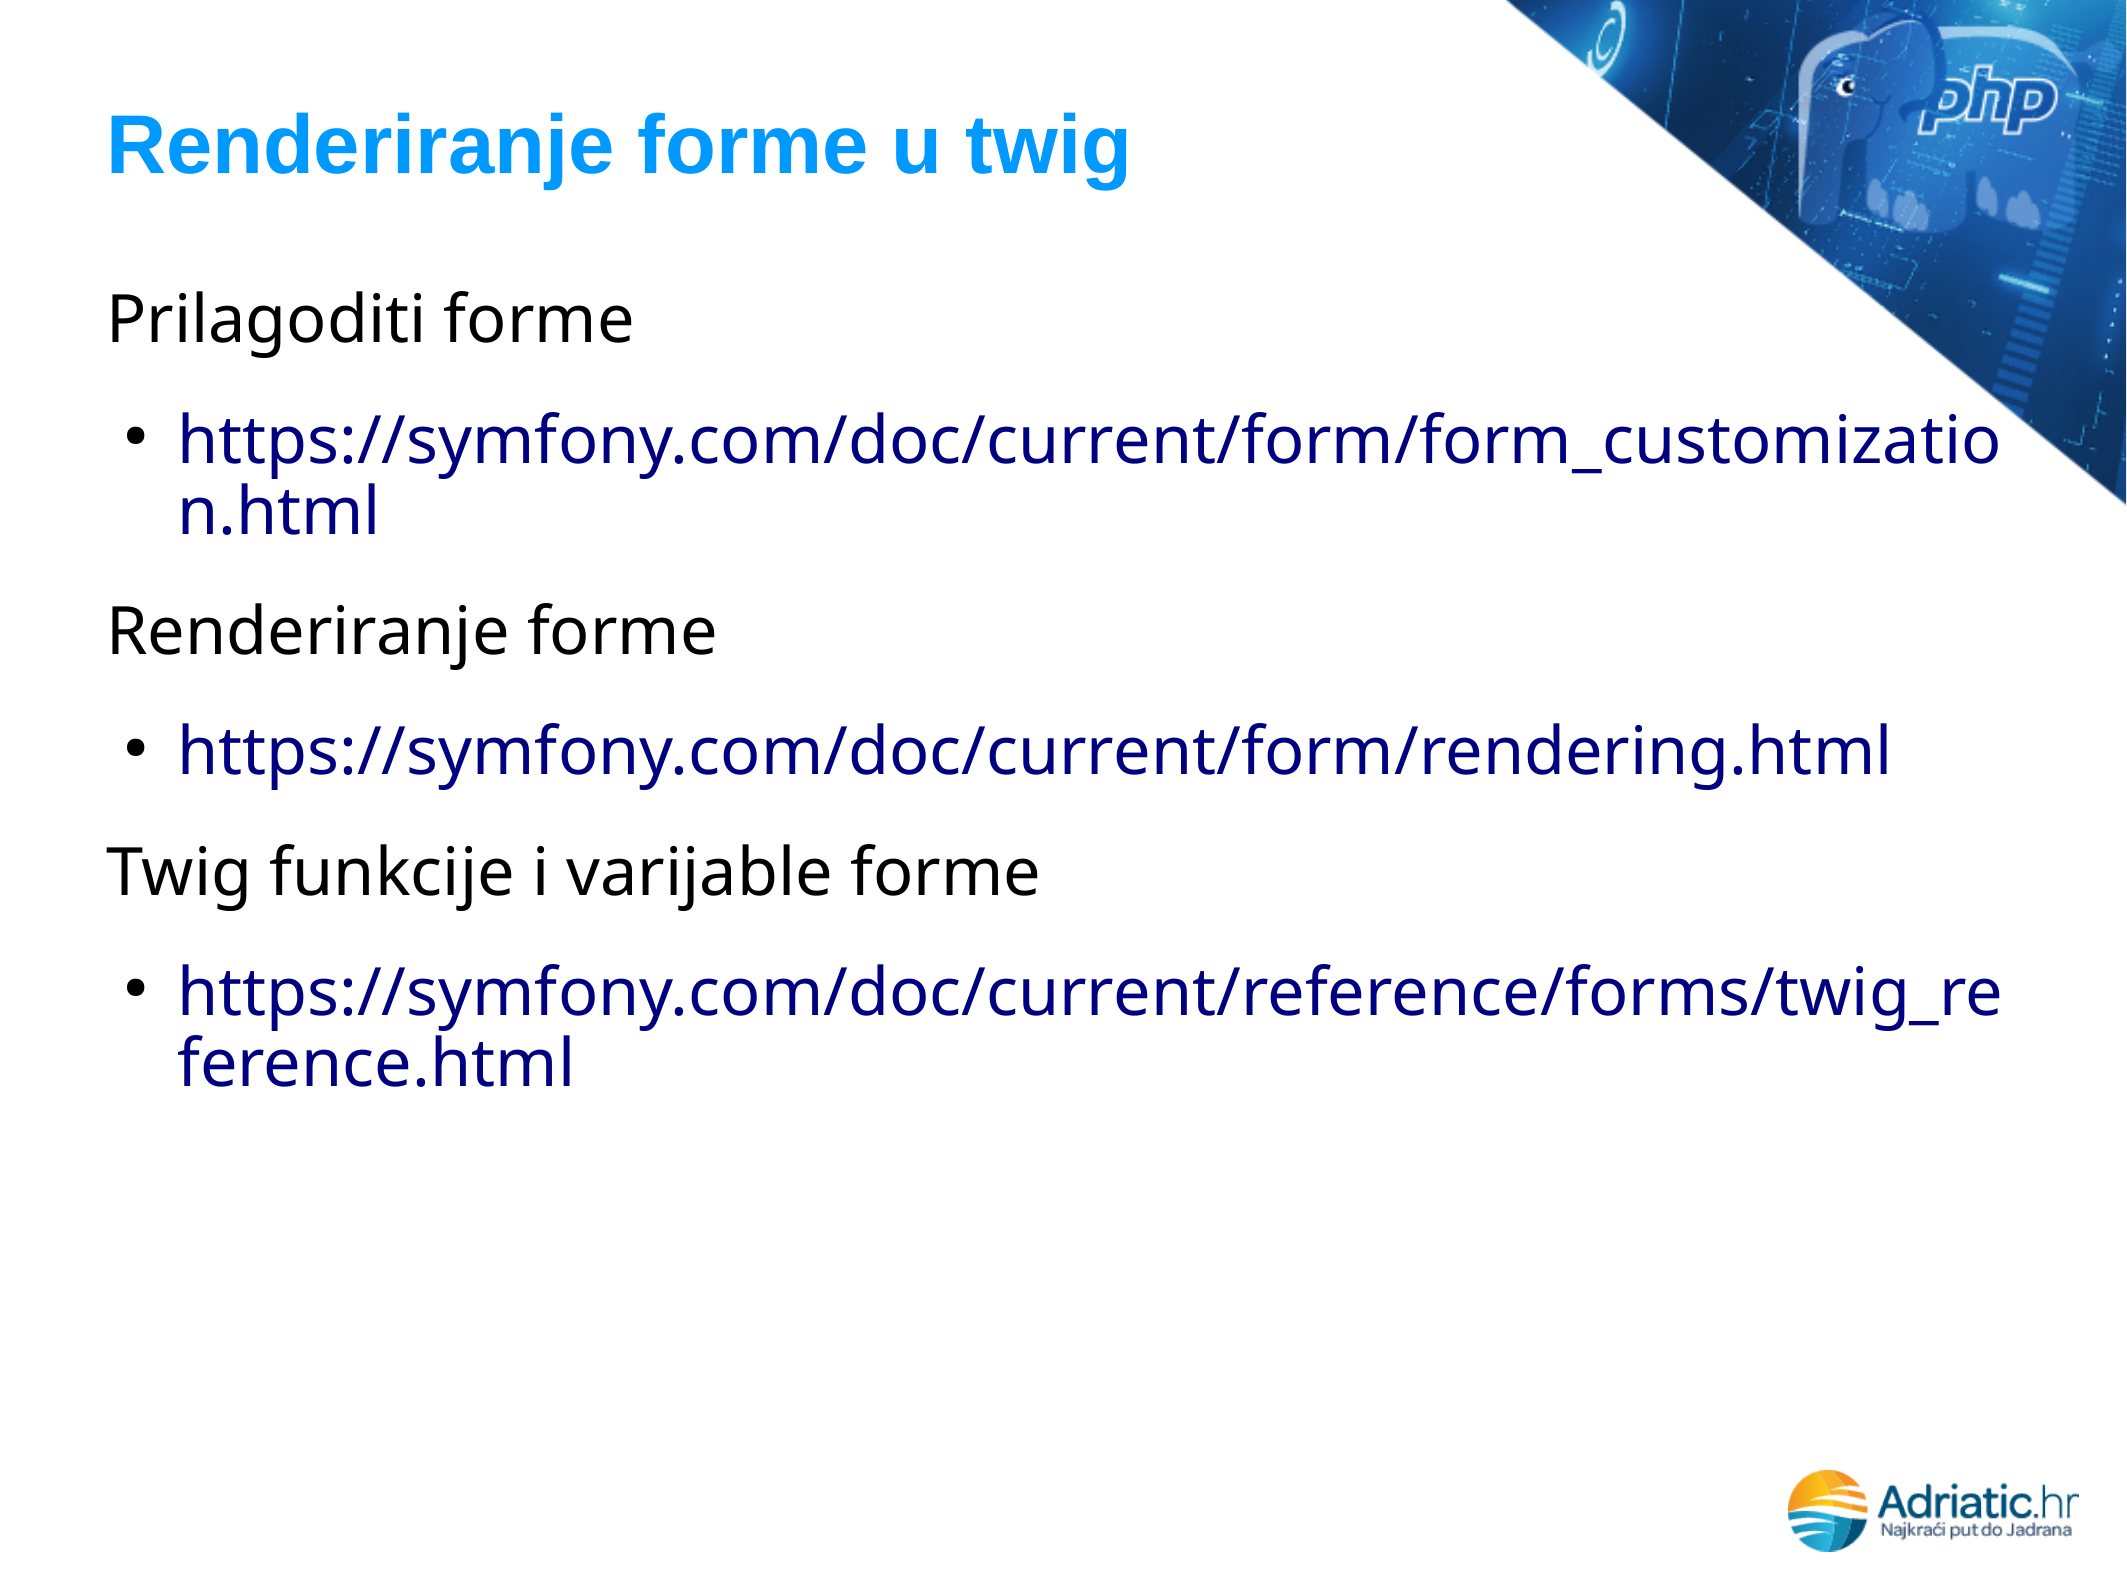

# Renderiranje forme u twig
Prilagoditi forme
https://symfony.com/doc/current/form/form_customization.html
Renderiranje forme
https://symfony.com/doc/current/form/rendering.html
Twig funkcije i varijable forme
https://symfony.com/doc/current/reference/forms/twig_reference.html